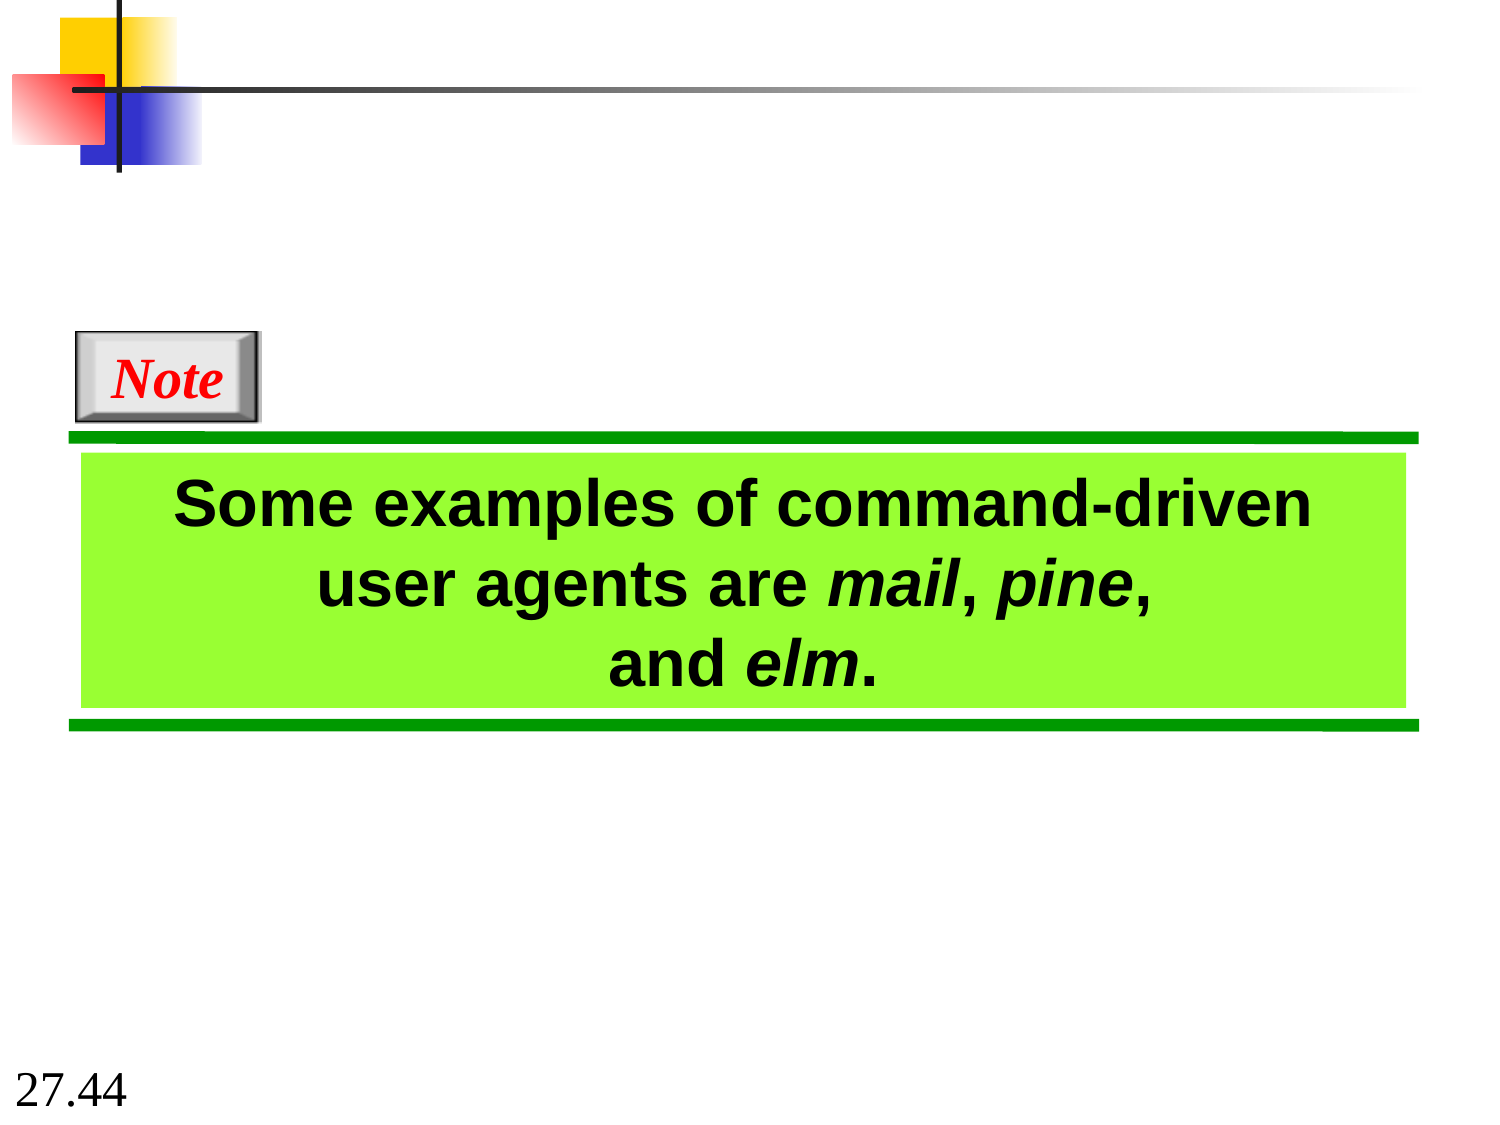

Note
Some examples of command-driven user agents are mail, pine,
and elm.
44